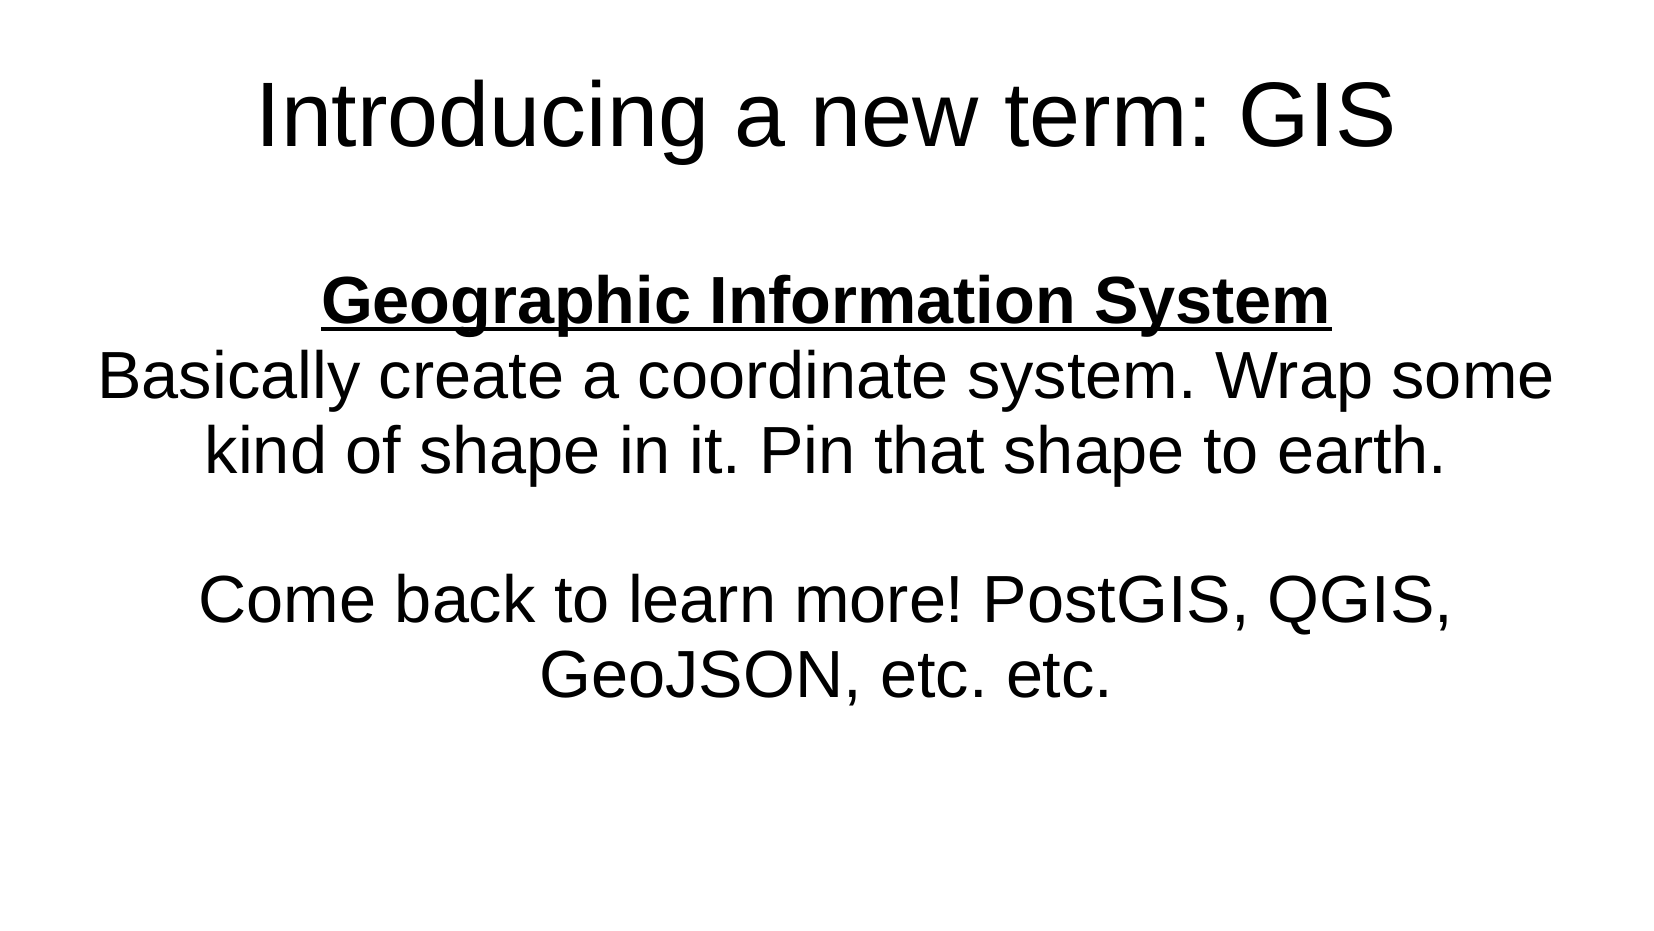

# Introducing a new term: GIS
Geographic Information System
Basically create a coordinate system. Wrap some kind of shape in it. Pin that shape to earth.
Come back to learn more! PostGIS, QGIS, GeoJSON, etc. etc.